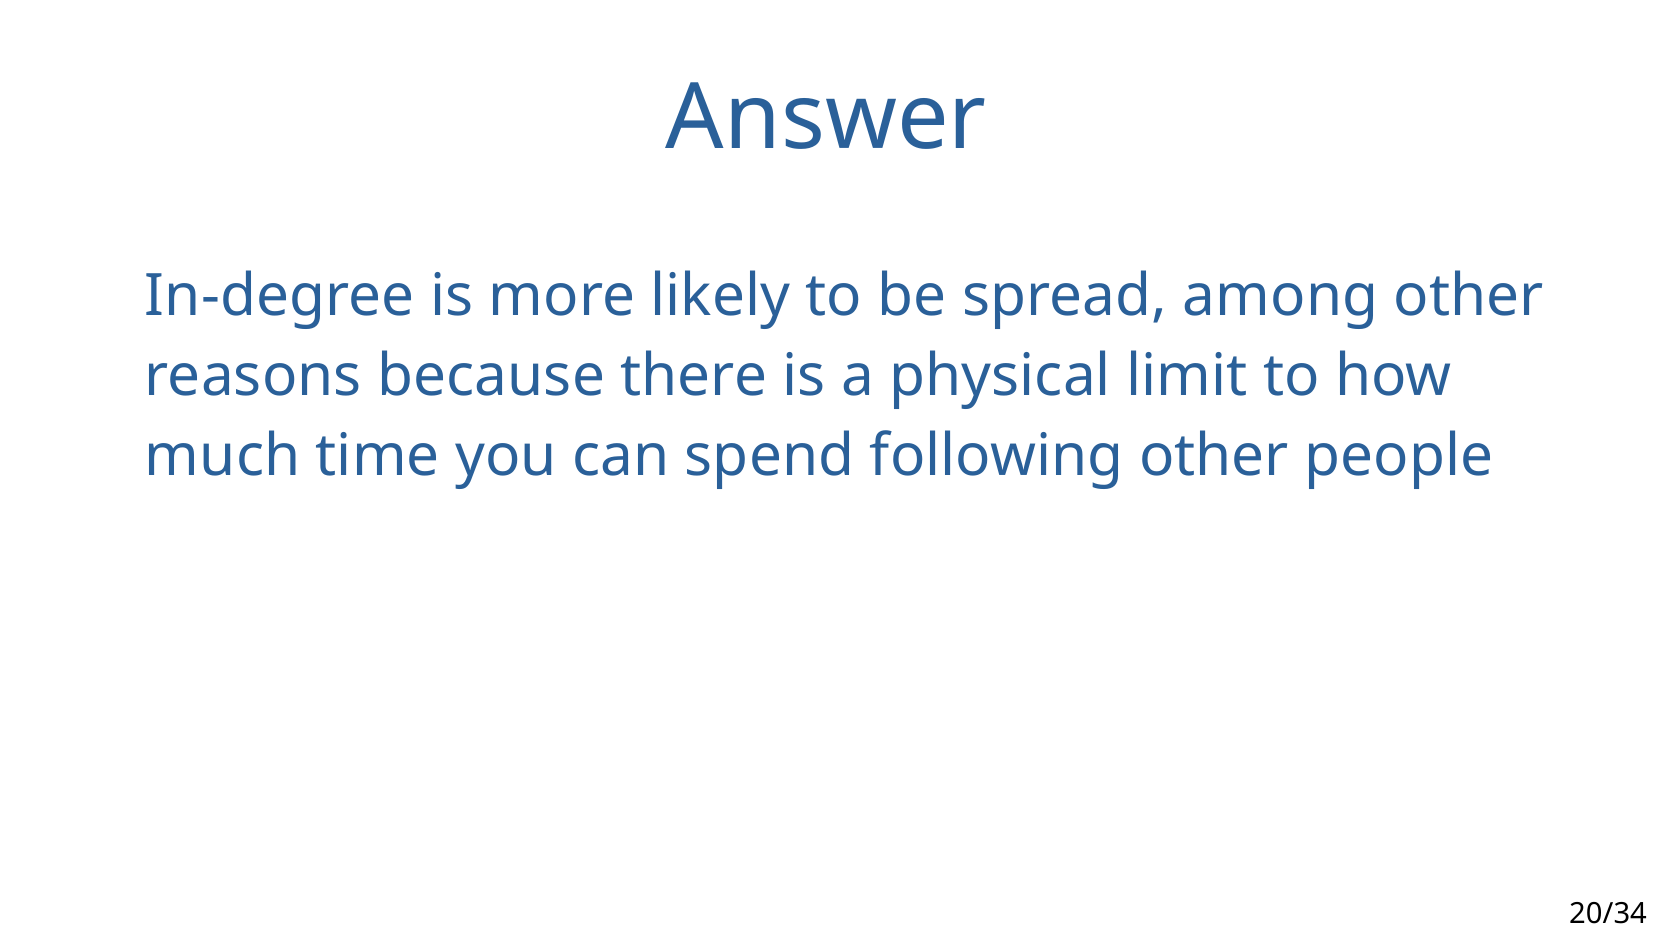

# Answer
In-degree is more likely to be spread, among other reasons because there is a physical limit to how much time you can spend following other people
20